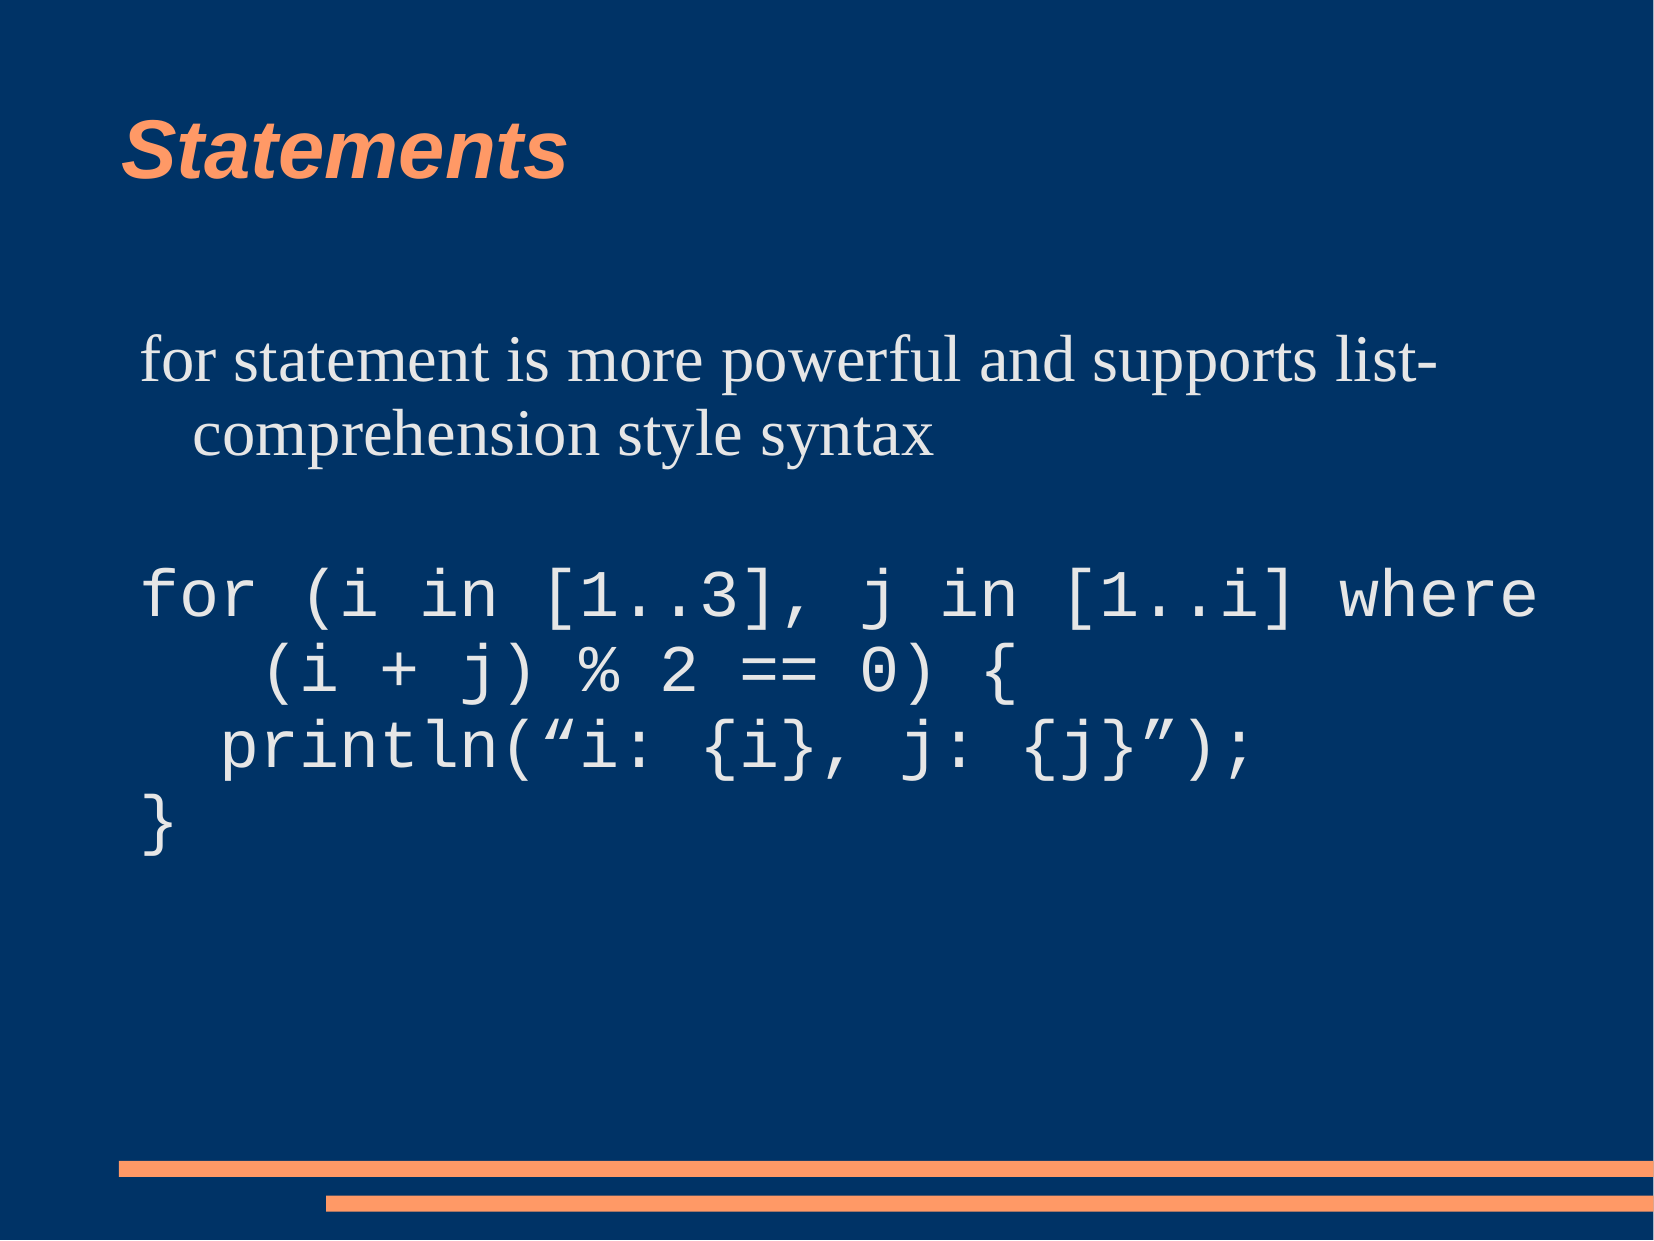

# Statements
for statement is more powerful and supports list-comprehension style syntax
for (i in [1..3], j in [1..i] where
 (i + j) % 2 == 0) {
 println(“i: {i}, j: {j}”);
}